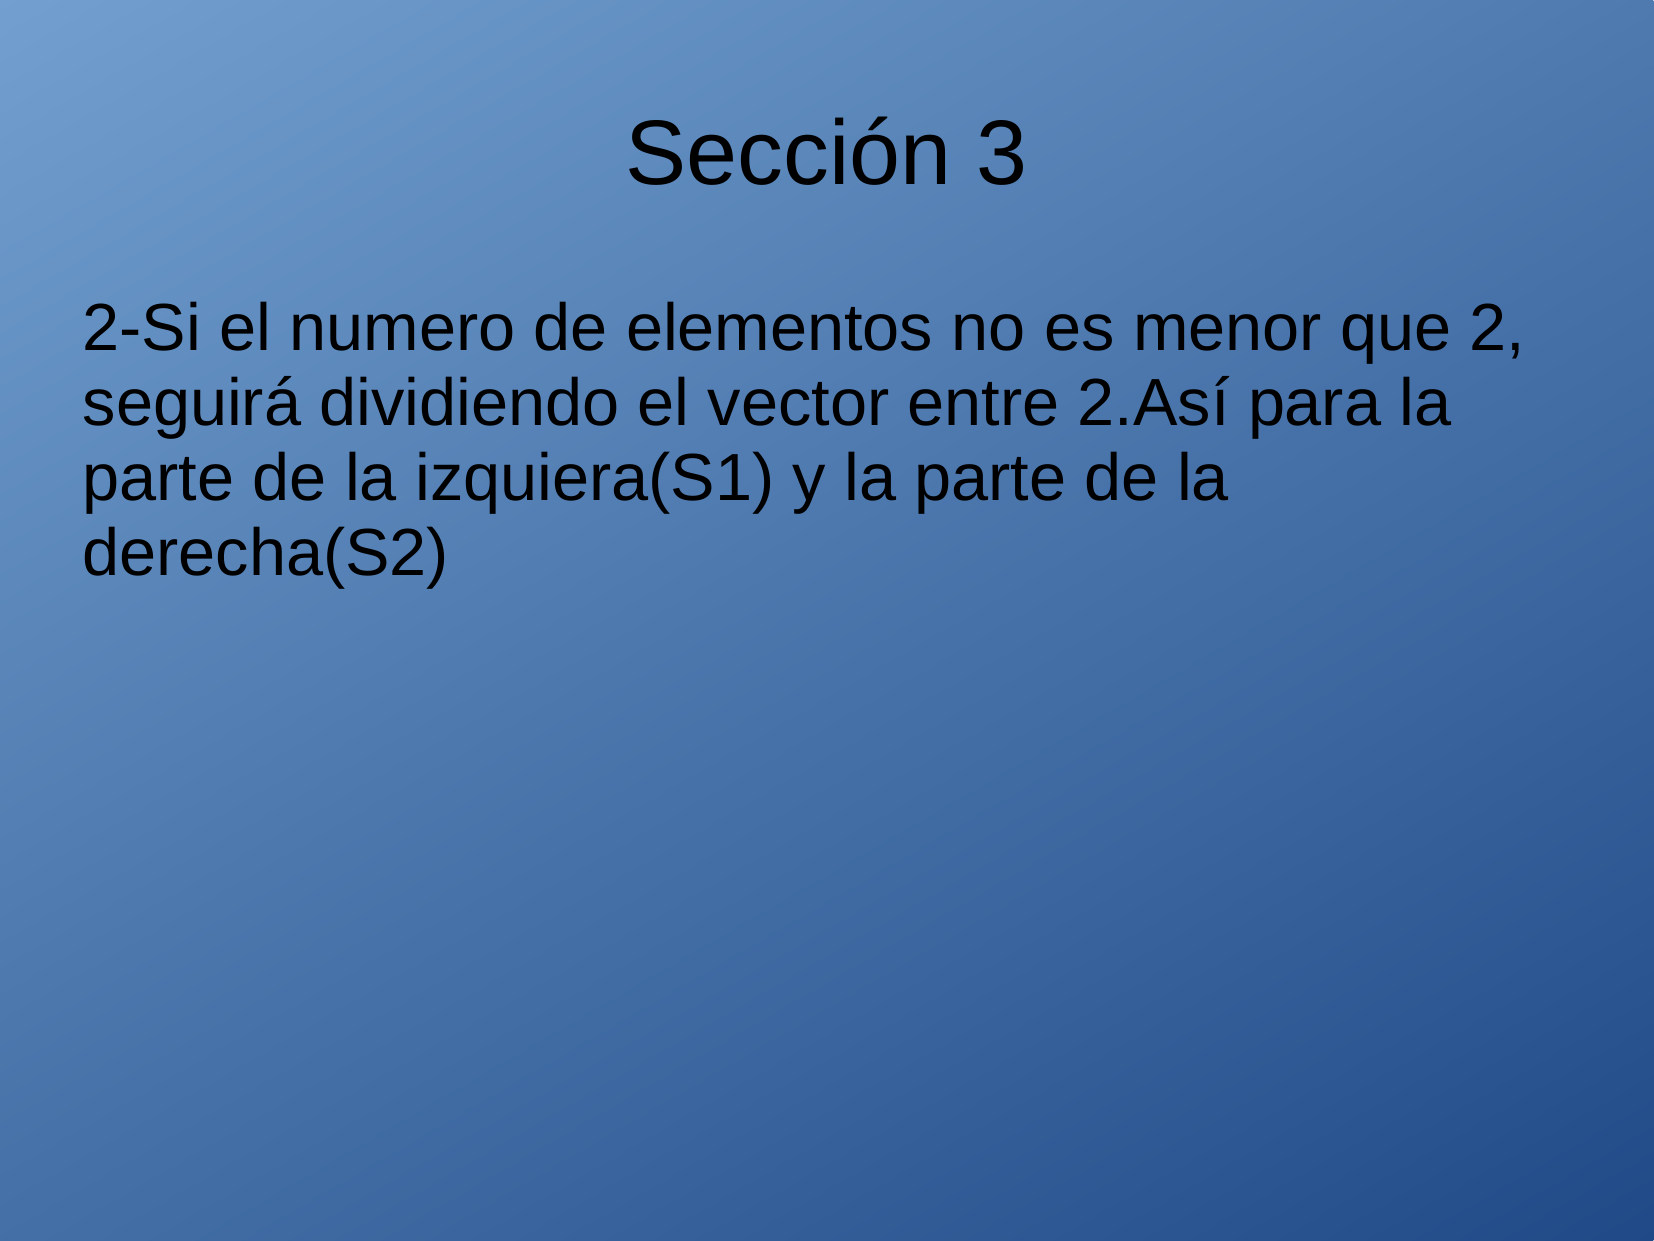

# Sección 3
2-Si el numero de elementos no es menor que 2, seguirá dividiendo el vector entre 2.Así para la parte de la izquiera(S1) y la parte de la derecha(S2)